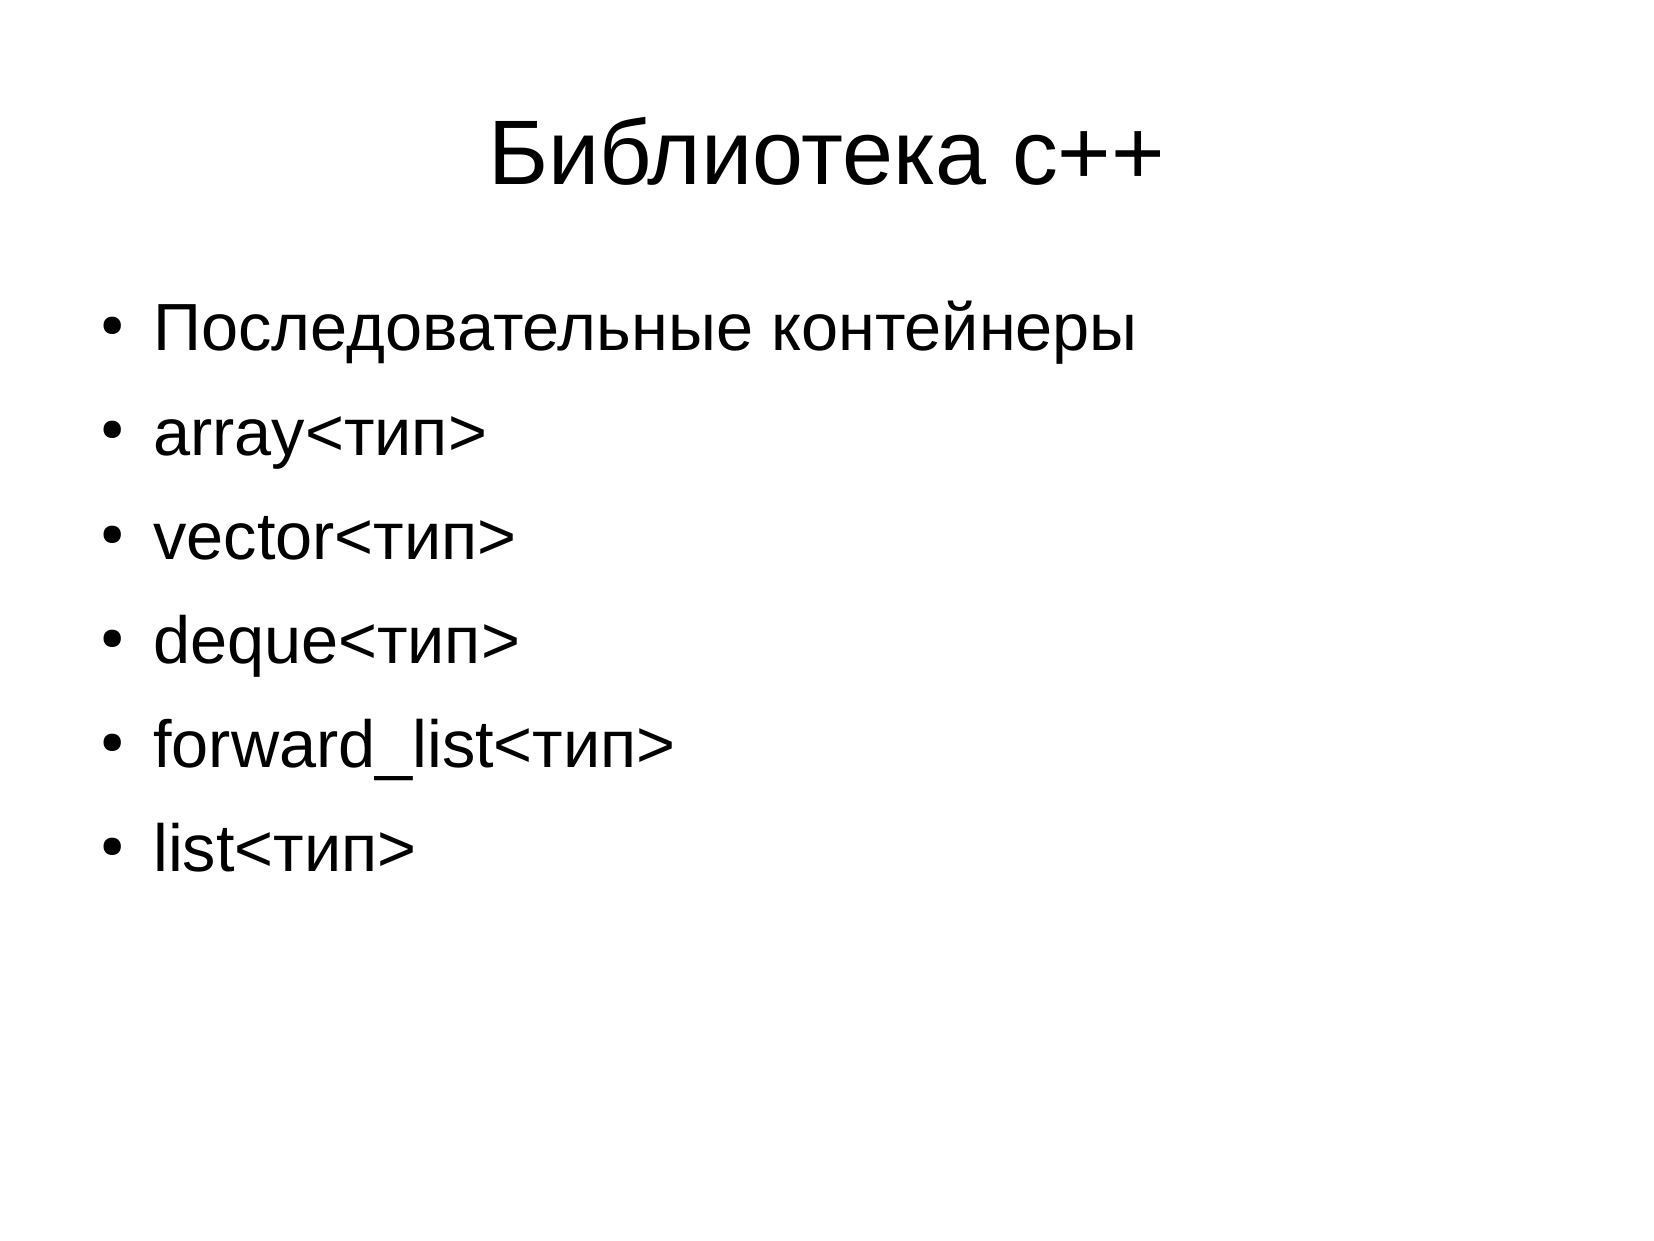

# Библиотека с++
Последовательные контейнеры
array<тип>
vector<тип>
deque<тип>
forward_list<тип>
list<тип>